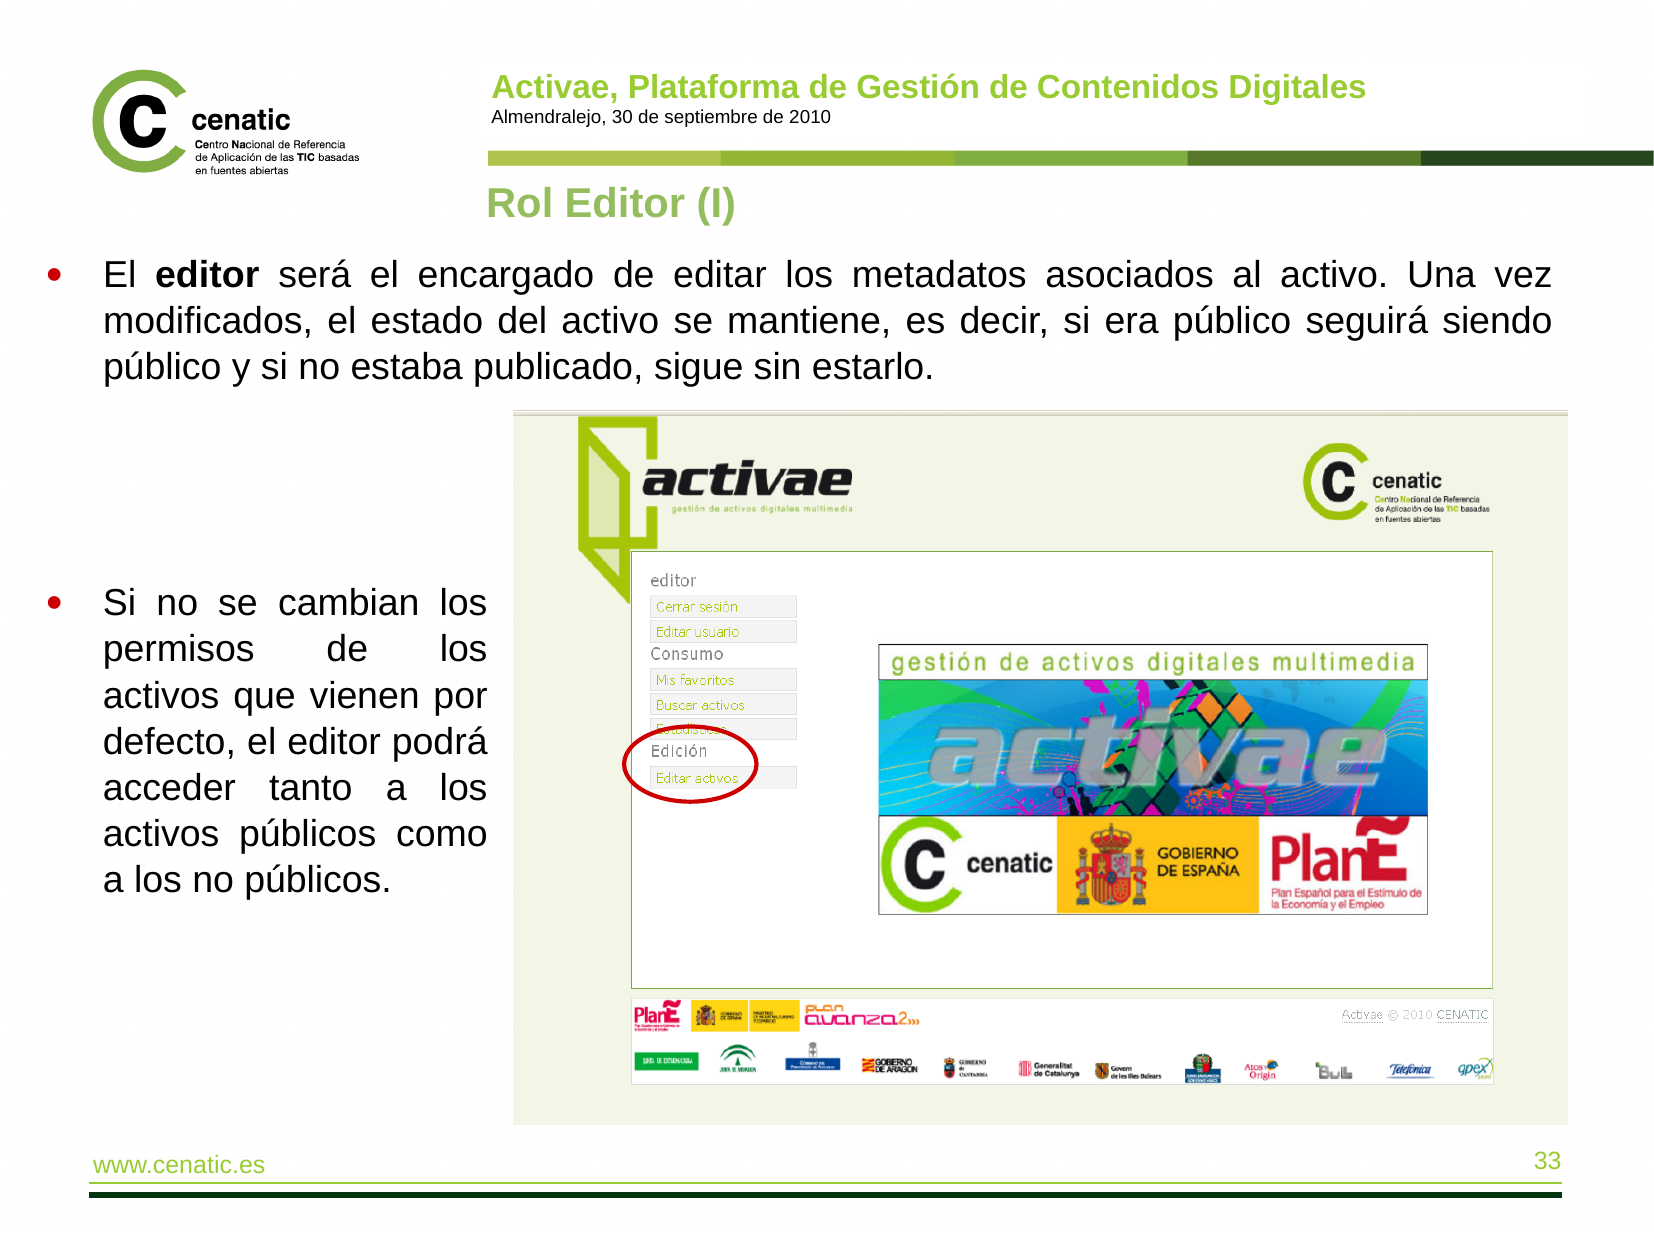

# Rol Editor (I)
El editor será el encargado de editar los metadatos asociados al activo. Una vez modificados, el estado del activo se mantiene, es decir, si era público seguirá siendo público y si no estaba publicado, sigue sin estarlo.
Si no se cambian los permisos de los activos que vienen por defecto, el editor podrá acceder tanto a los activos públicos como a los no públicos.
33
www.cenatic.es